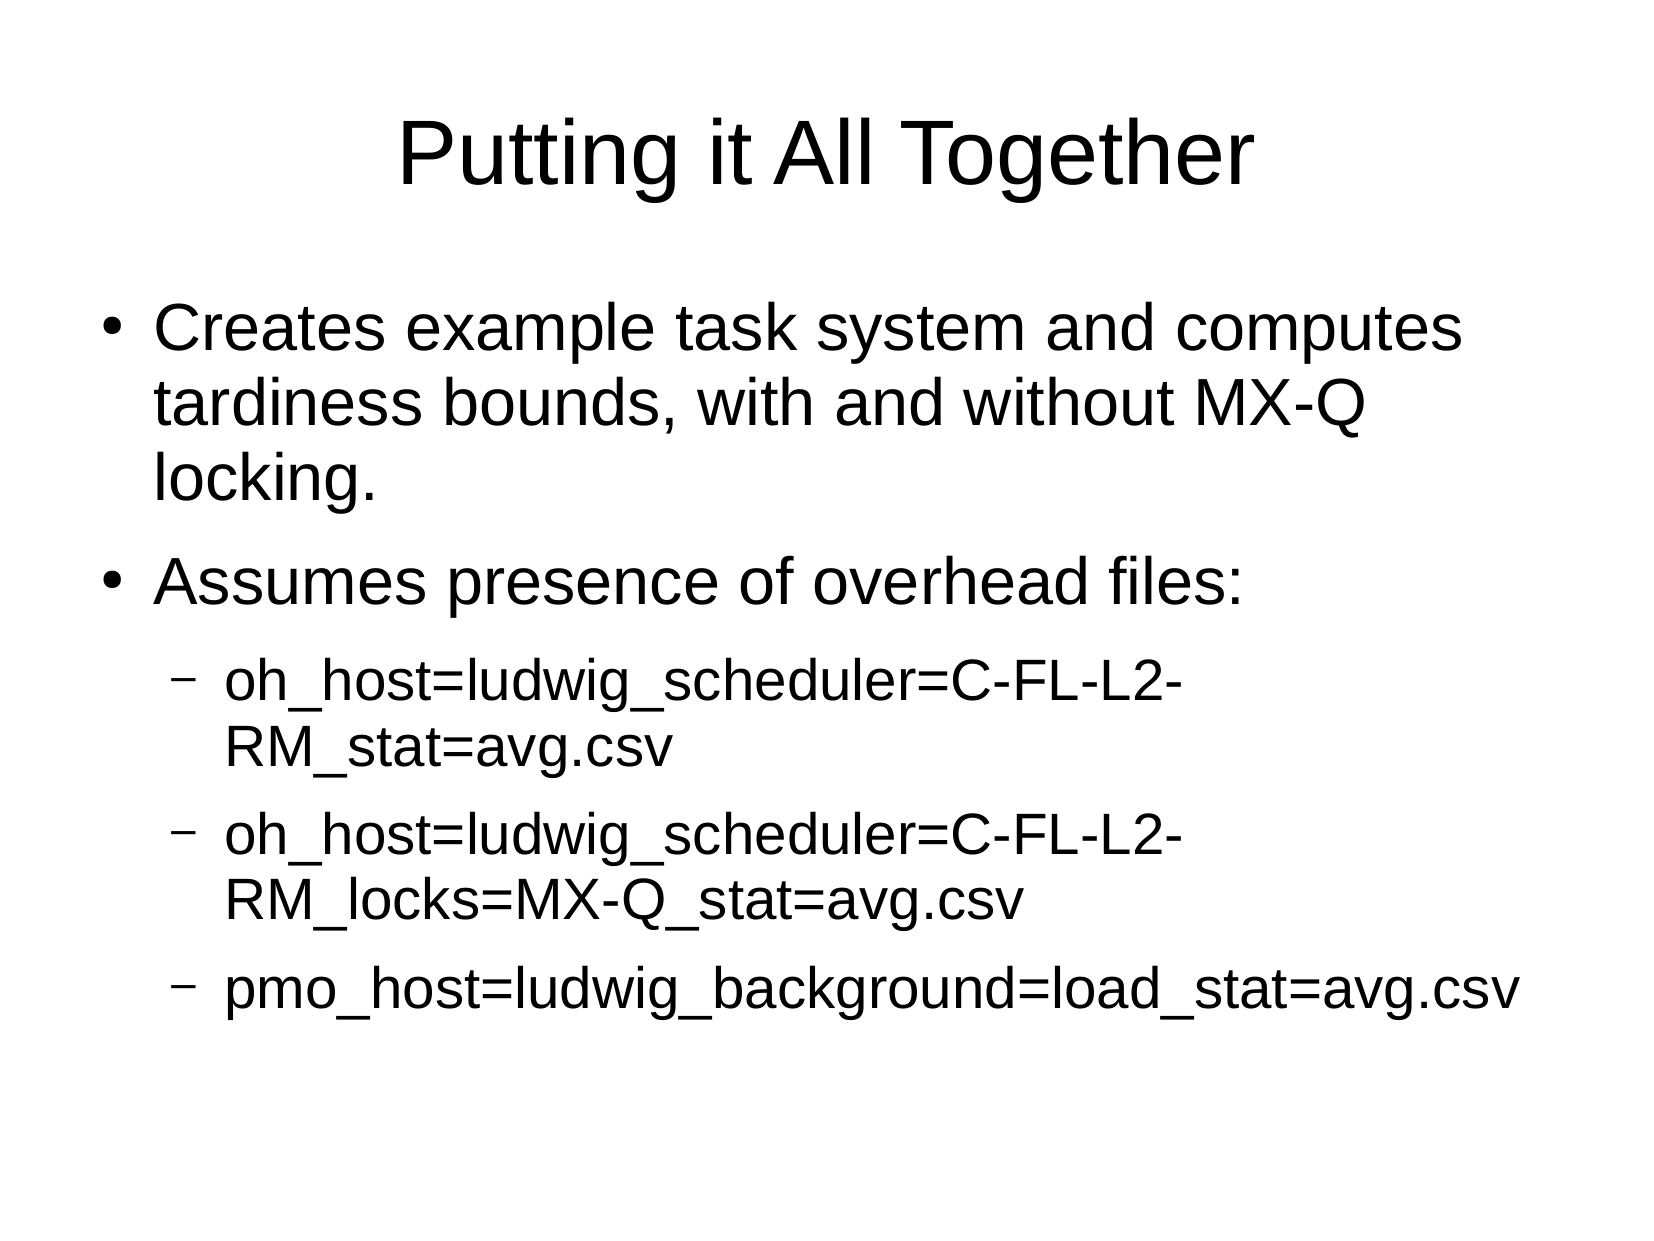

# Putting it All Together
Creates example task system and computes tardiness bounds, with and without MX-Q locking.
Assumes presence of overhead files:
oh_host=ludwig_scheduler=C-FL-L2-RM_stat=avg.csv
oh_host=ludwig_scheduler=C-FL-L2-RM_locks=MX-Q_stat=avg.csv
pmo_host=ludwig_background=load_stat=avg.csv